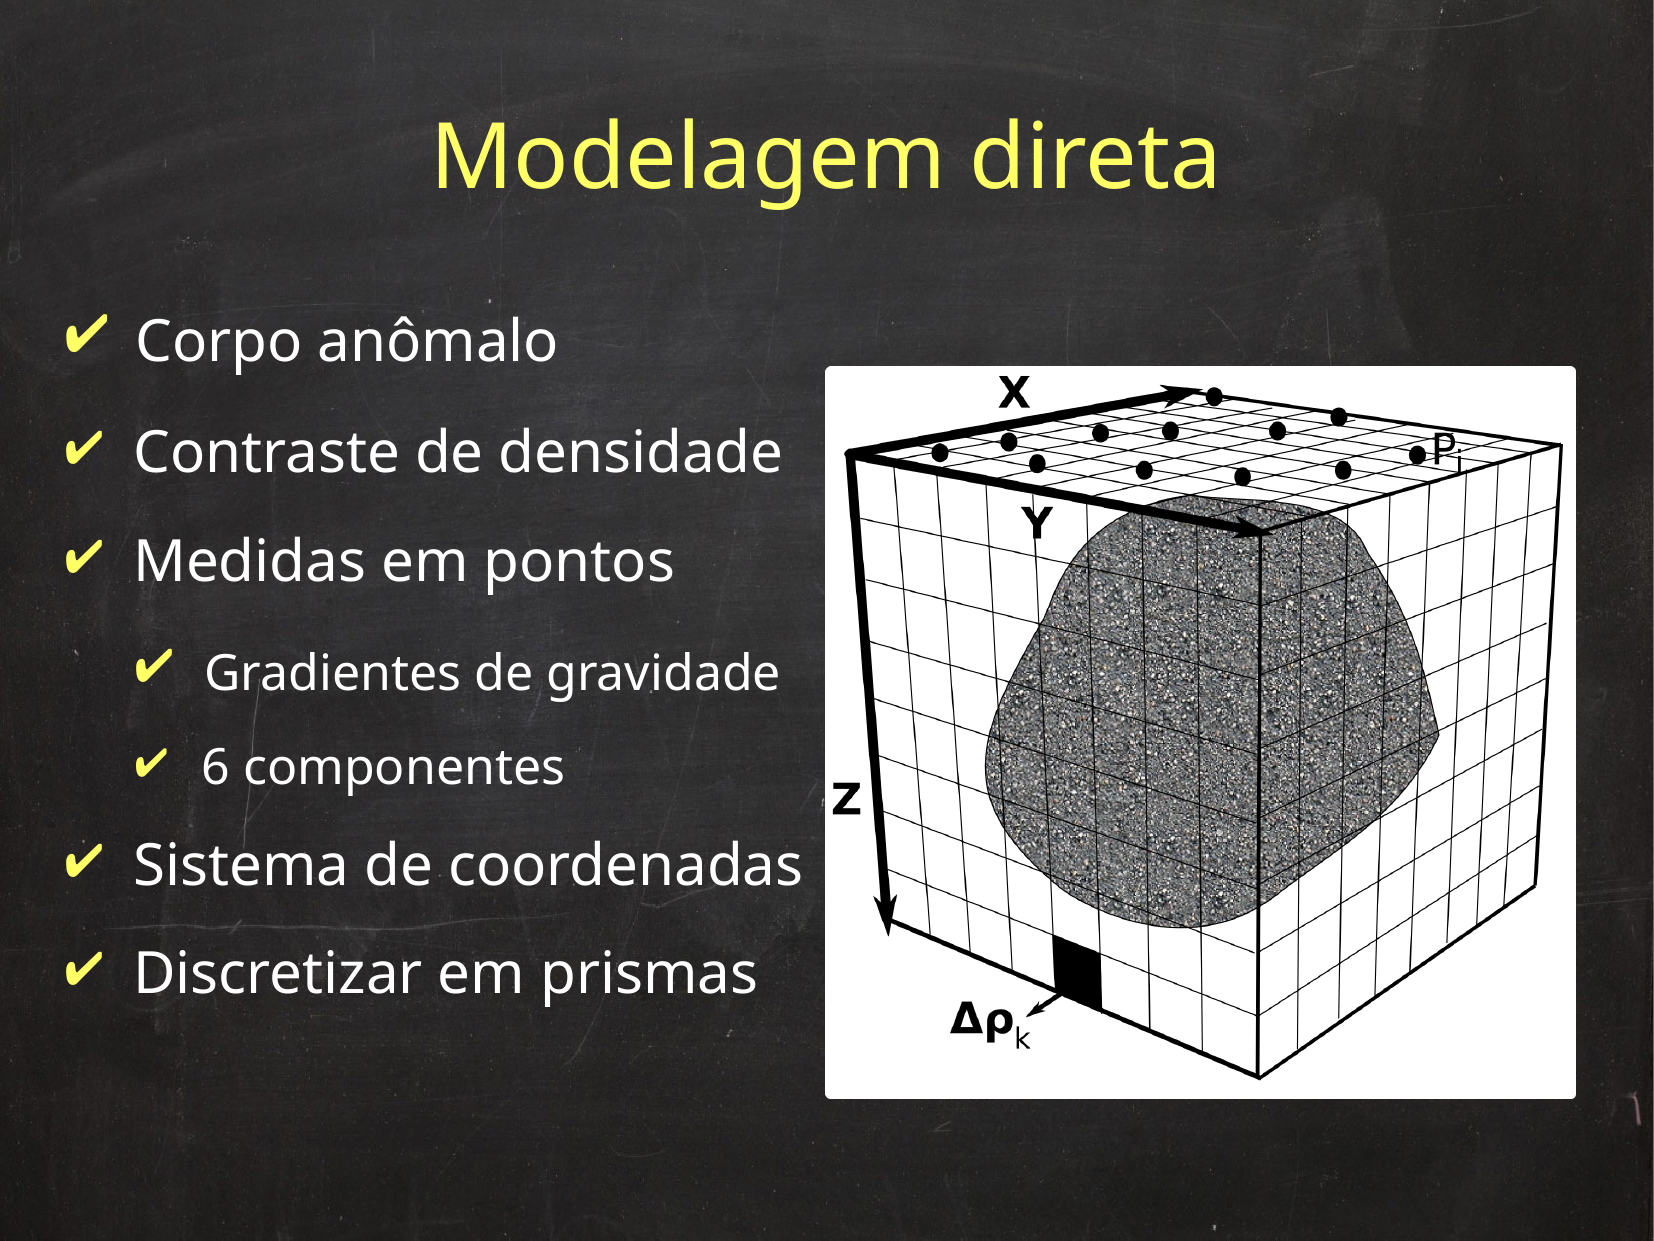

Modelagem direta
# Corpo anômalo
 Contraste de densidade
 Medidas em pontos
 Gradientes de gravidade
 6 componentes
 Sistema de coordenadas
 Discretizar em prismas